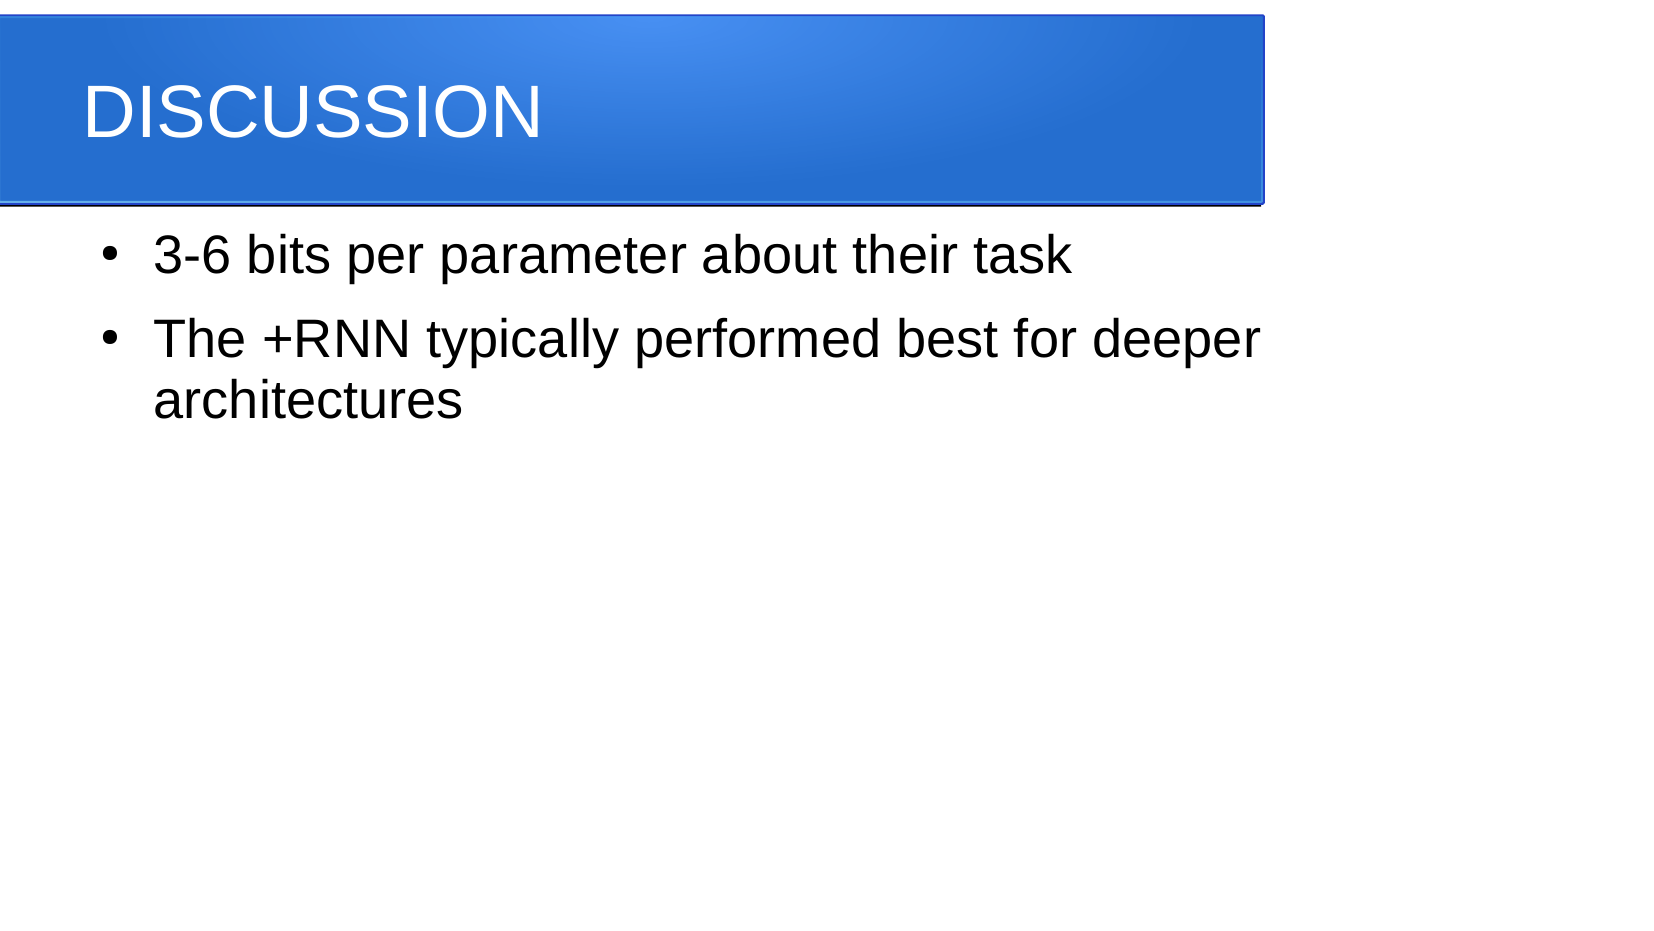

# DISCUSSION
3-6 bits per parameter about their task
The +RNN typically performed best for deeper architectures